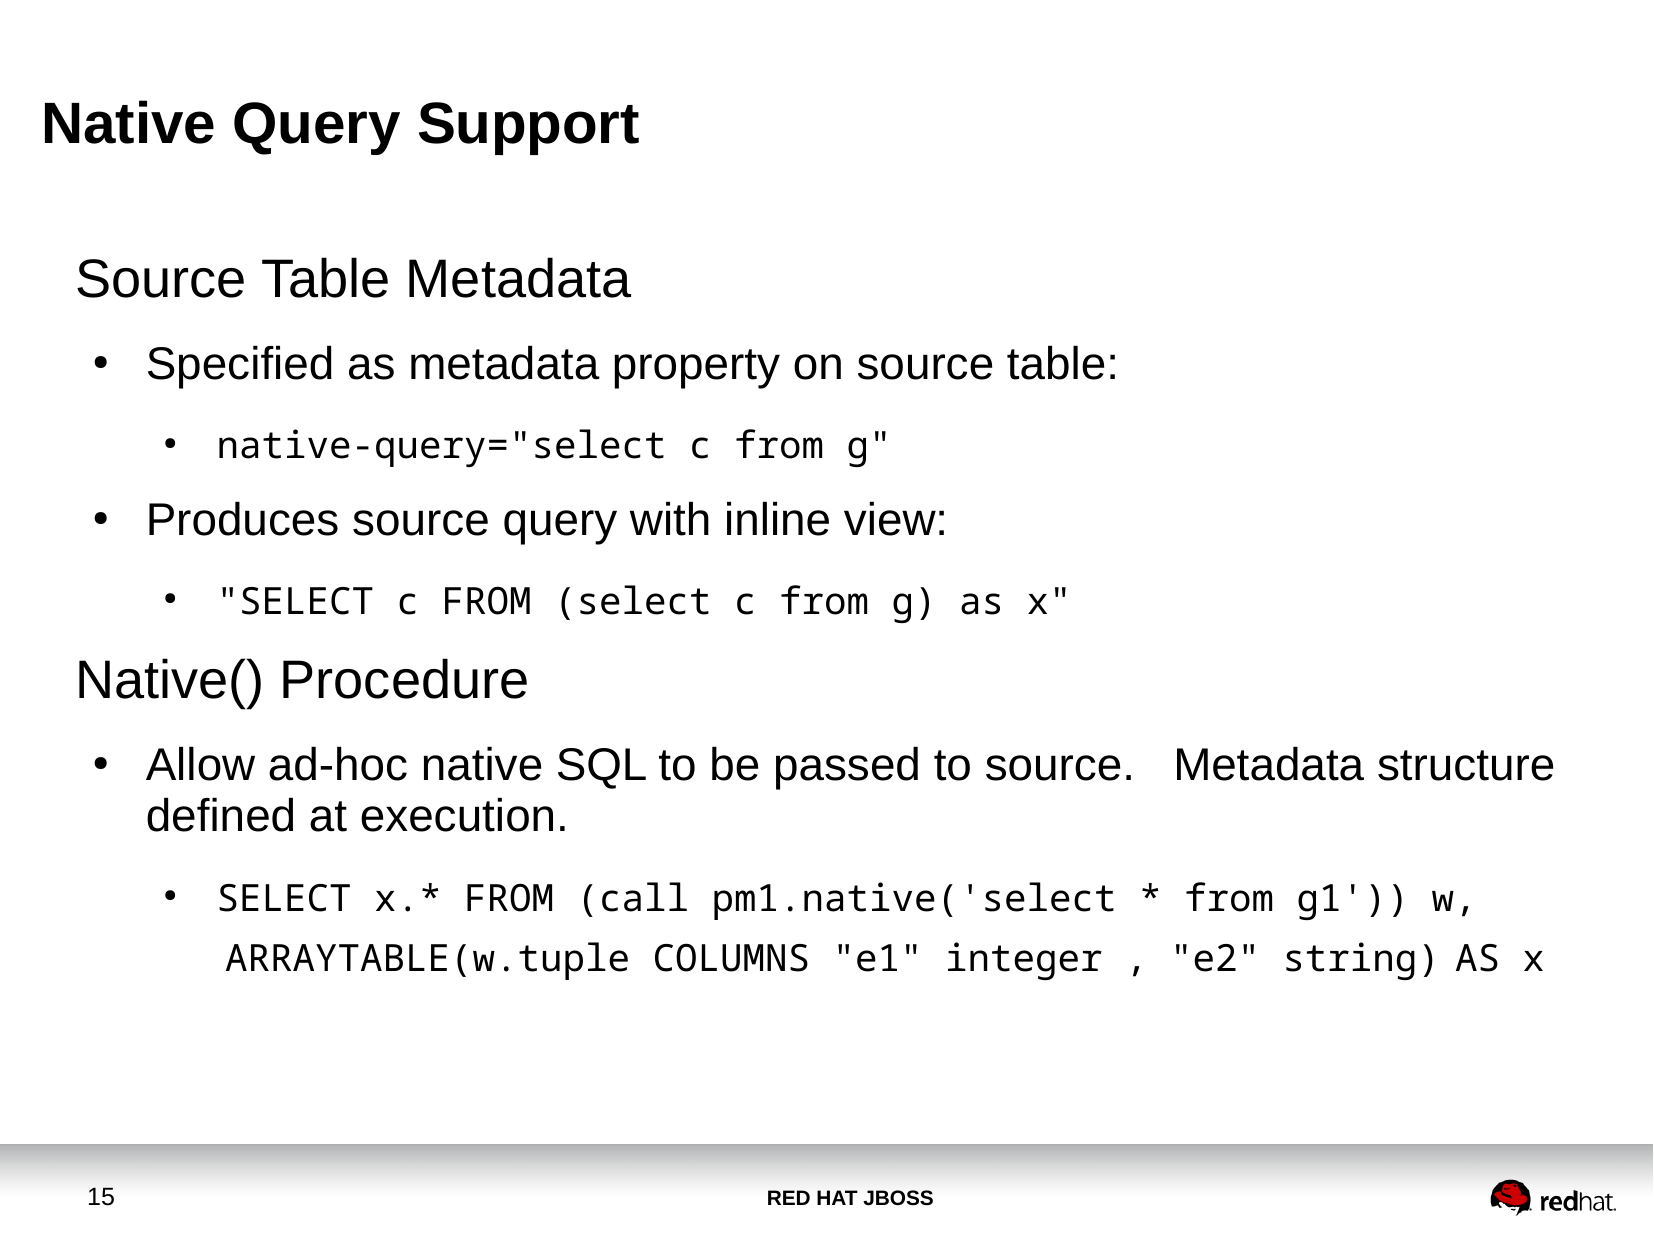

# Native Query Support
Source Table Metadata
Specified as metadata property on source table:
native-query="select c from g"
Produces source query with inline view:
"SELECT c FROM (select c from g) as x"
Native() Procedure
Allow ad-hoc native SQL to be passed to source. Metadata structure defined at execution.
SELECT x.* FROM (call pm1.native('select * from g1')) w,
 		ARRAYTABLE(w.tuple COLUMNS "e1" integer , "e2" string) AS x